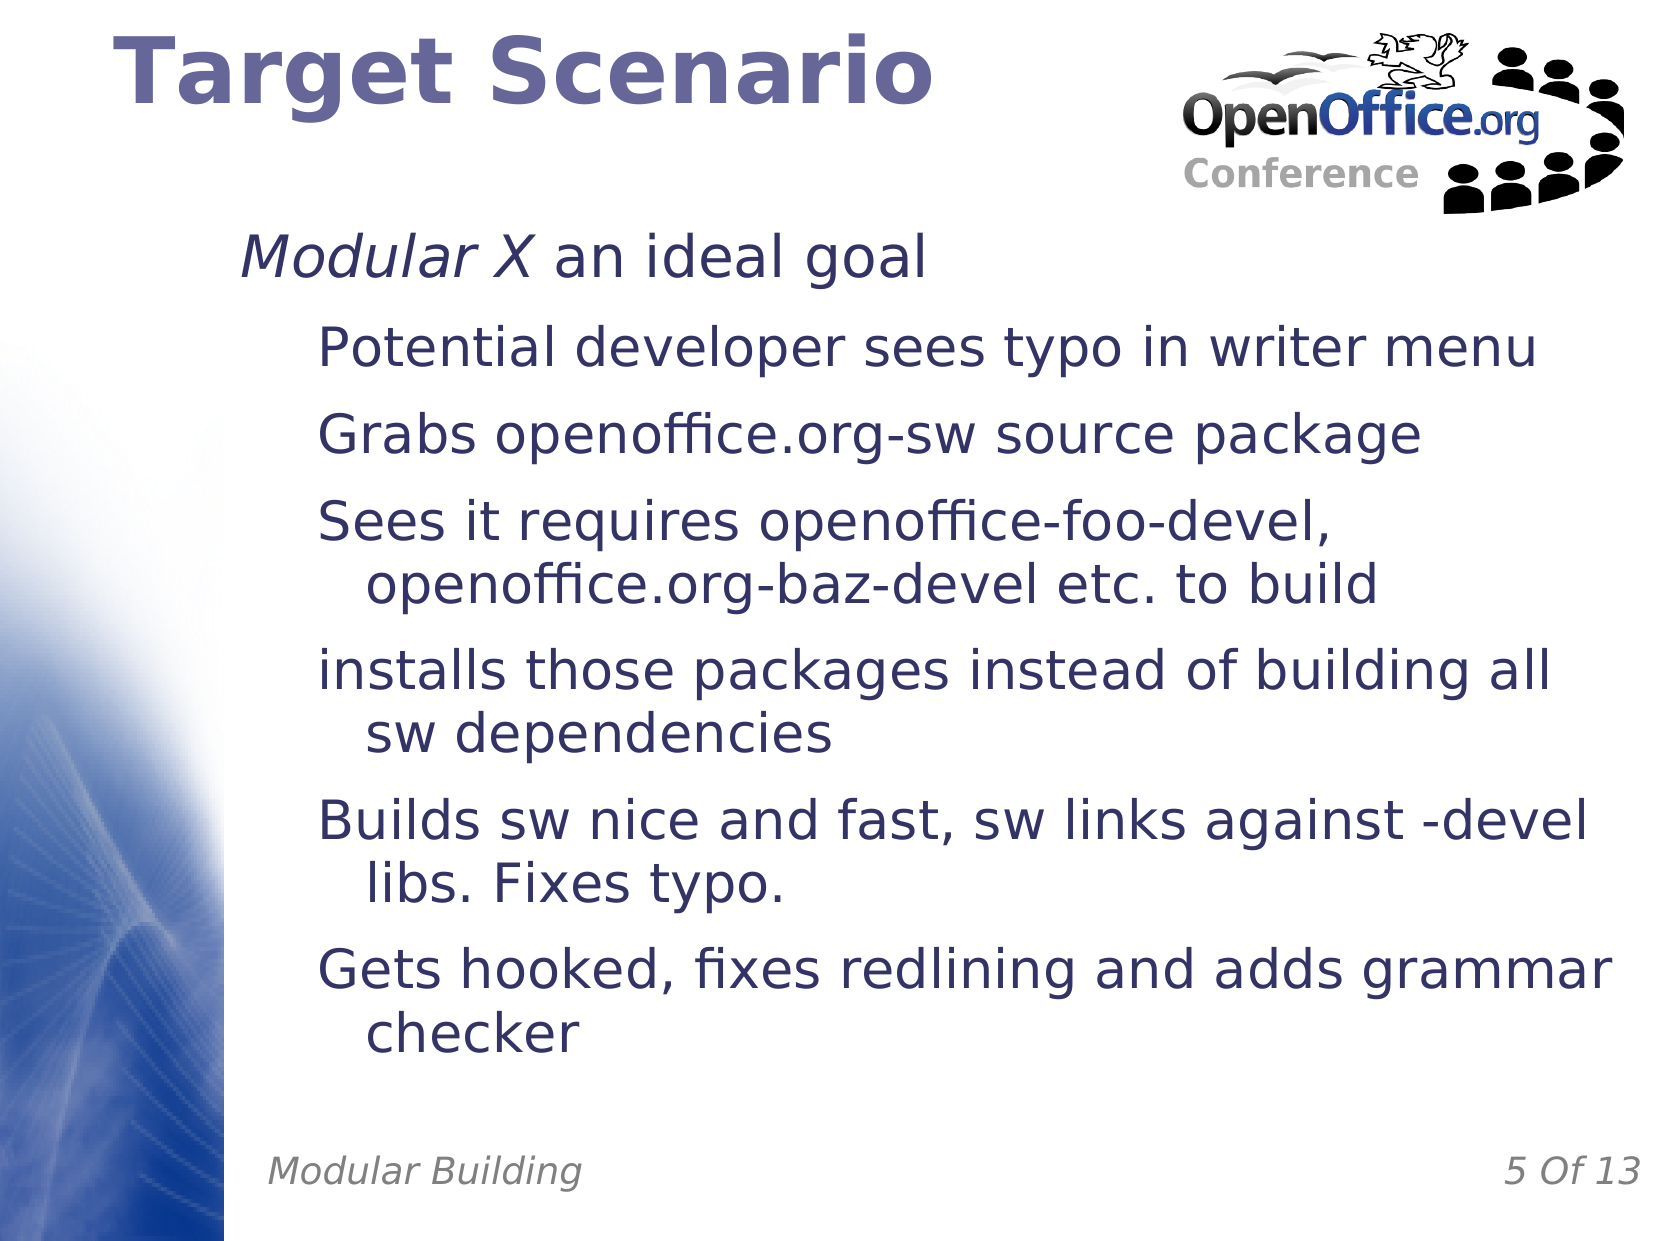

# Target Scenario
Modular X an ideal goal
Potential developer sees typo in writer menu
Grabs openoffice.org-sw source package
Sees it requires openoffice-foo-devel, openoffice.org-baz-devel etc. to build
installs those packages instead of building all sw dependencies
Builds sw nice and fast, sw links against -devel libs. Fixes typo.
Gets hooked, fixes redlining and adds grammar checker